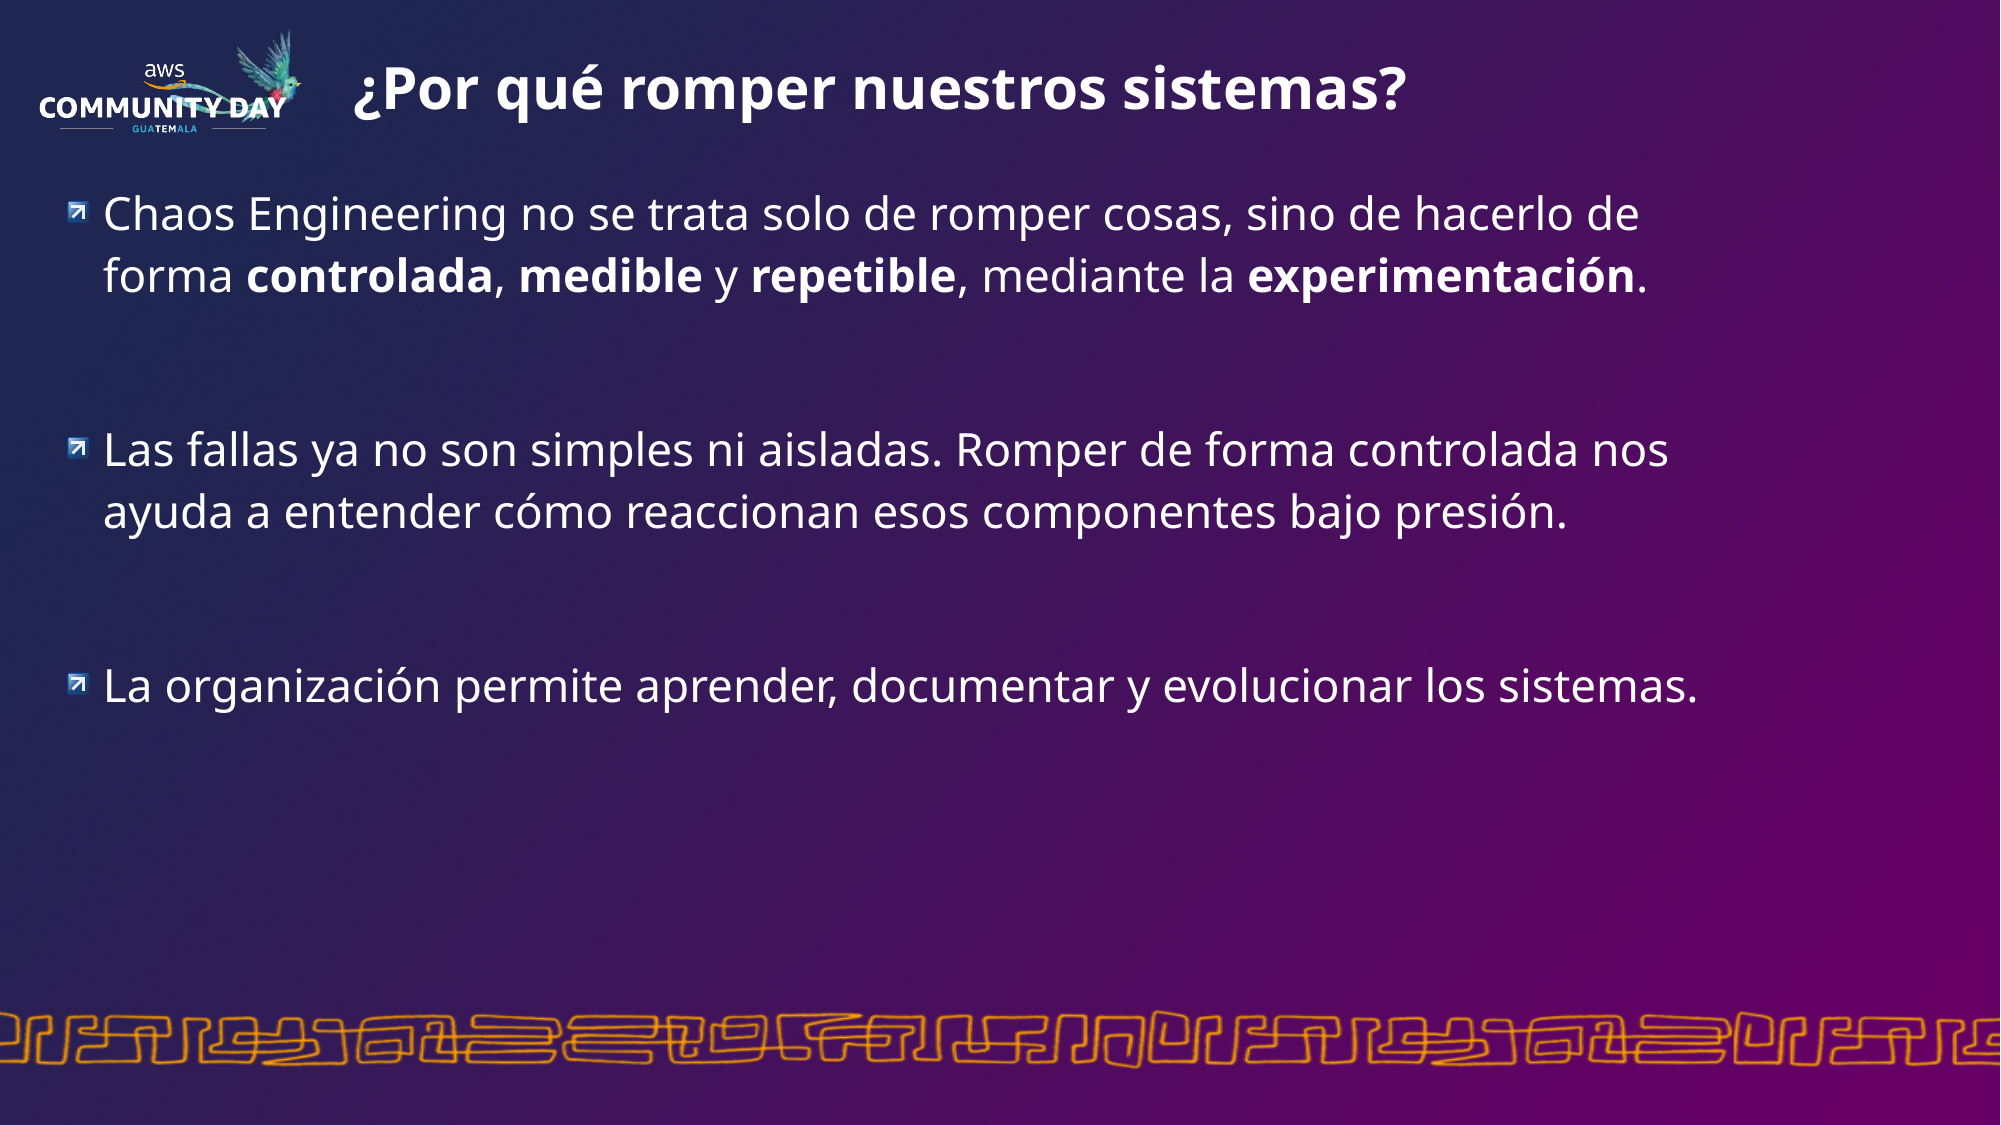

¿Por qué romper nuestros sistemas?
Chaos Engineering no se trata solo de romper cosas, sino de hacerlo de forma controlada, medible y repetible, mediante la experimentación.
Las fallas ya no son simples ni aisladas. Romper de forma controlada nos ayuda a entender cómo reaccionan esos componentes bajo presión.
La organización permite aprender, documentar y evolucionar los sistemas.